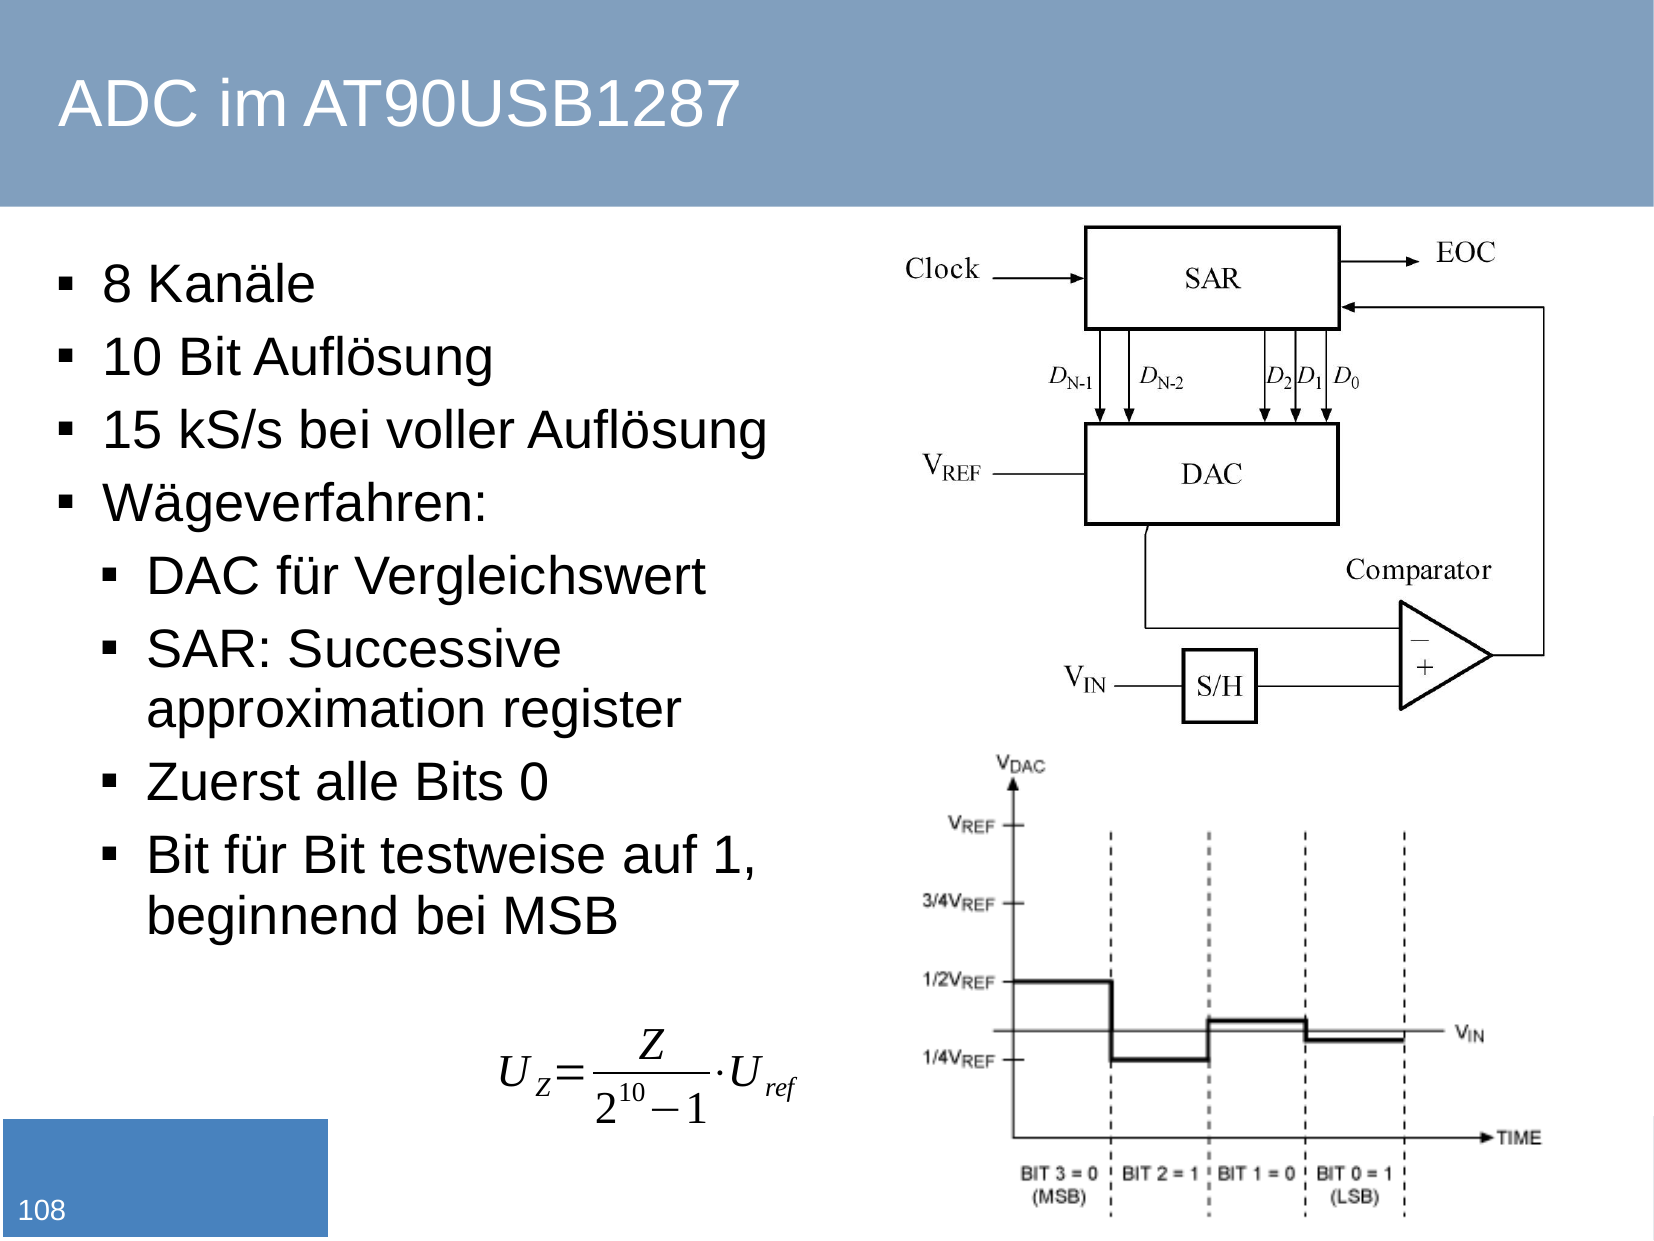

# ADC im AT90USB1287
8 Kanäle
10 Bit Auflösung
15 kS/s bei voller Auflösung
Wägeverfahren:
DAC für Vergleichswert
SAR: Successive
approximation register
Zuerst alle Bits 0
Bit für Bit testweise auf 1,
beginnend bei MSB
LibreOffice Productivity Suite
108